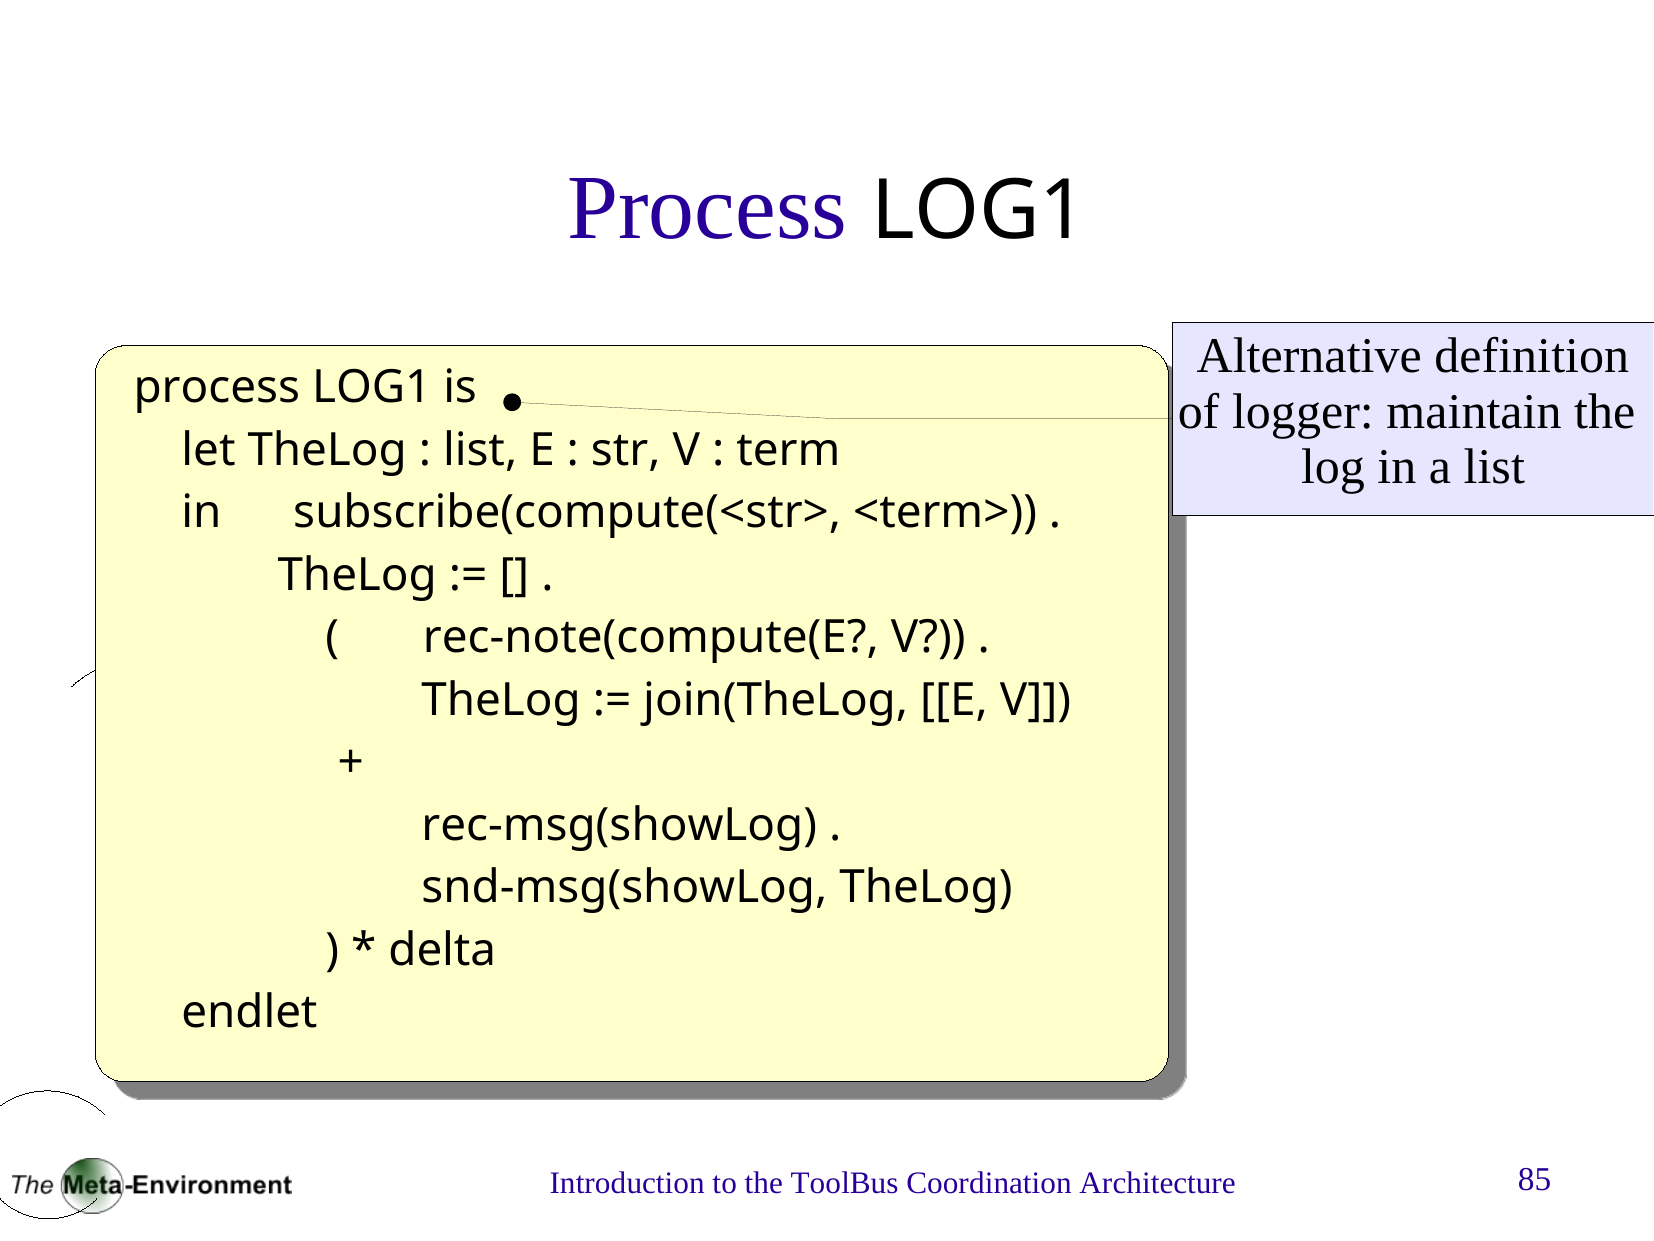

# Process LOG1
process LOG1 is
 let TheLog : list, E : str, V : term
 in subscribe(compute(<str>, <term>)) .
 TheLog := [] .
 ( rec-note(compute(E?, V?)) .
 TheLog := join(TheLog, [[E, V]])
 +
 rec-msg(showLog) .
 snd-msg(showLog, TheLog)
 ) * delta
 endlet